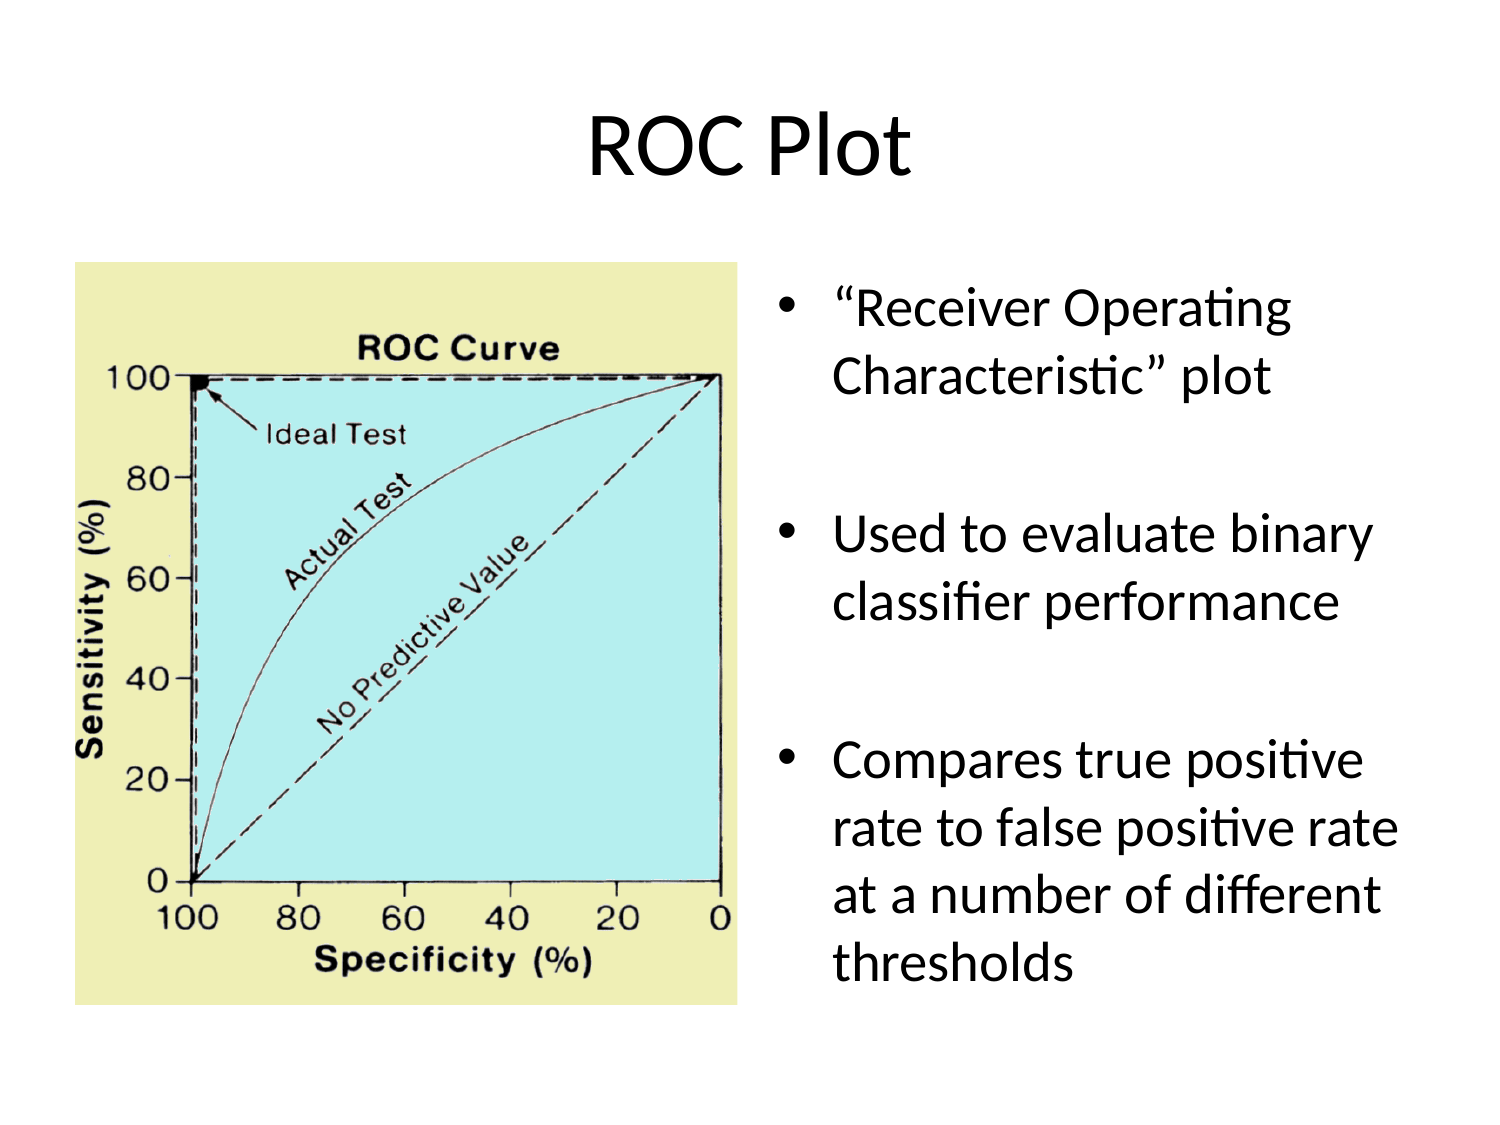

# ROC Plot
“Receiver Operating Characteristic” plot
Used to evaluate binary classifier performance
Compares true positive rate to false positive rate at a number of different thresholds